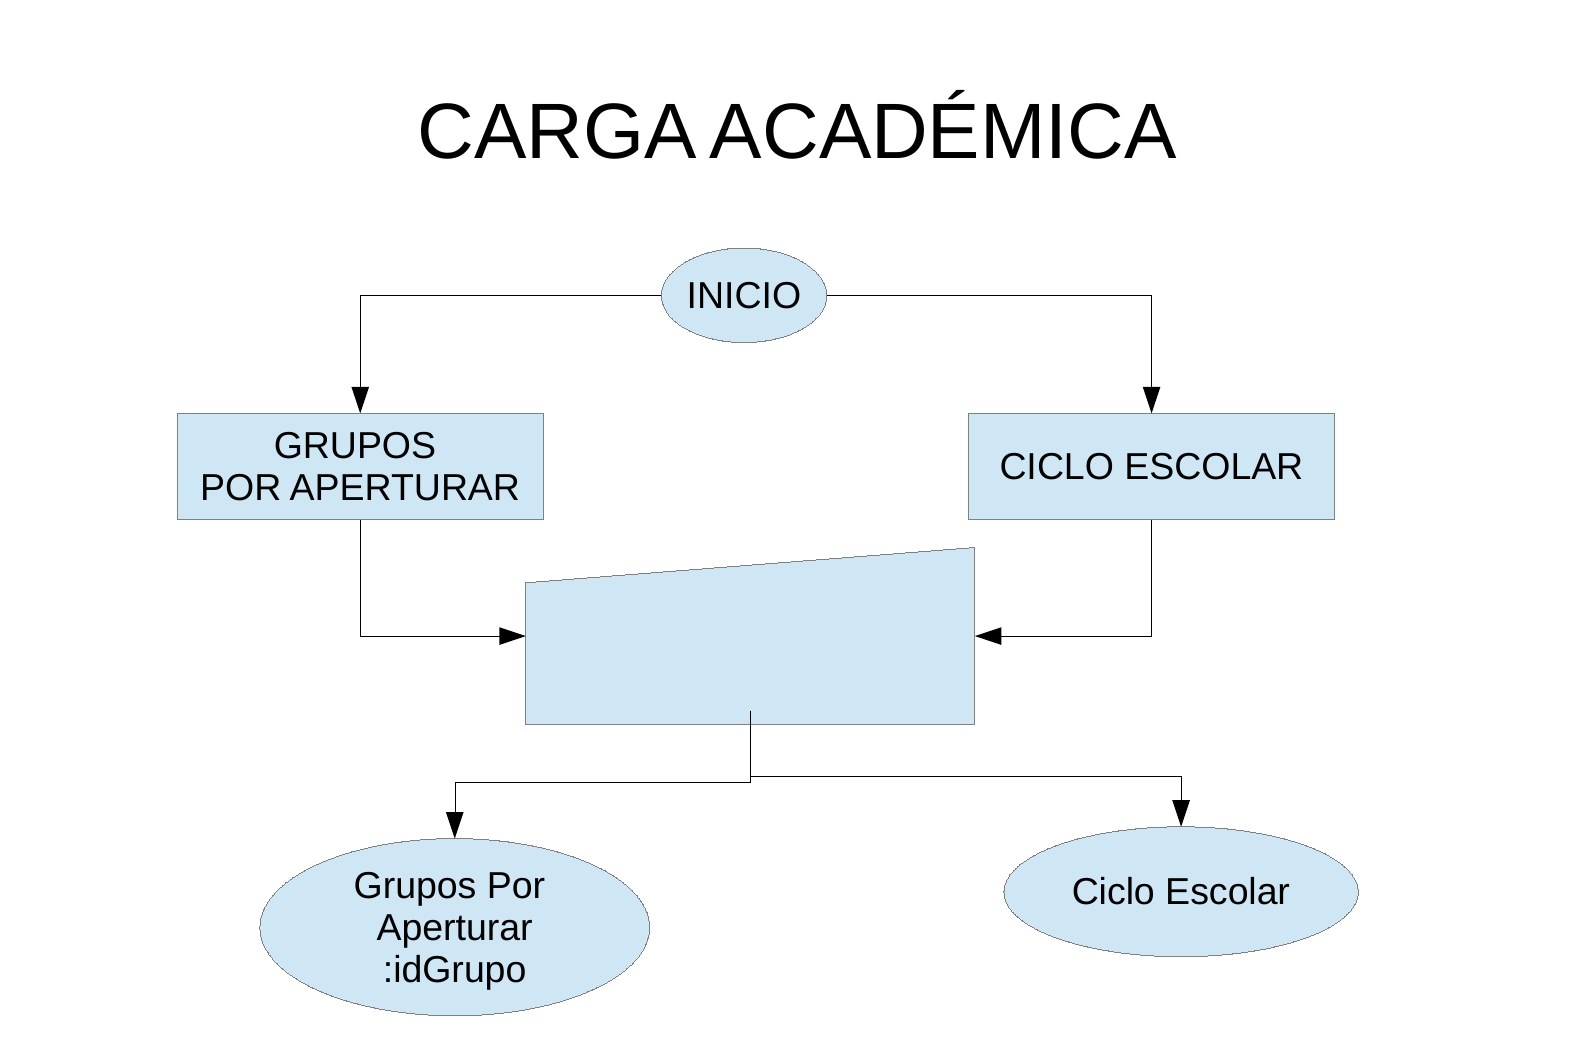

# CARGA ACADÉMICA
INICIO
GRUPOS
POR APERTURAR
CICLO ESCOLAR
Ciclo Escolar
Grupos Por
Aperturar
:idGrupo